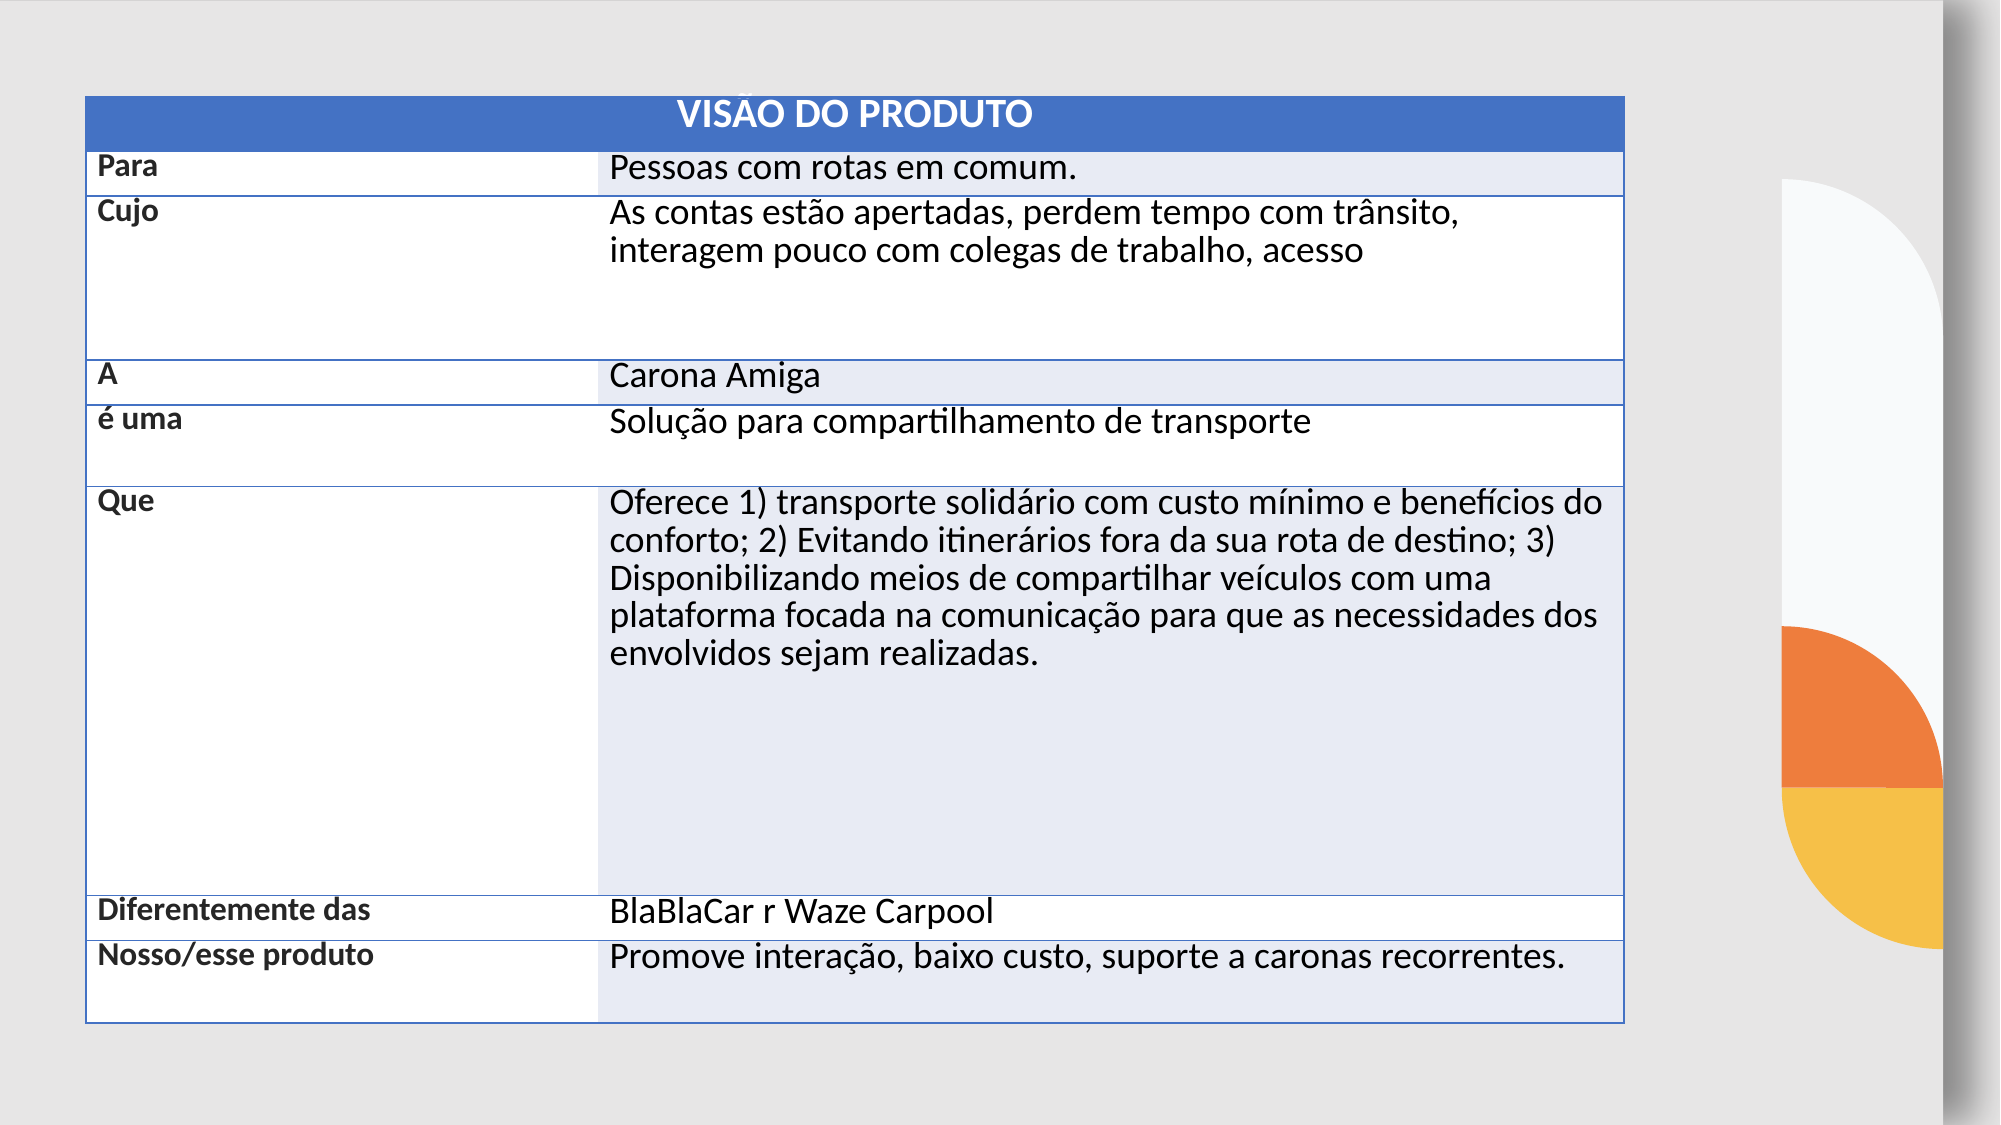

Canais
| VISÃO DO PRODUTO | |
| --- | --- |
| Para | Pessoas com rotas em comum. |
| Cujo | As contas estão apertadas, perdem tempo com trânsito, interagem pouco com colegas de trabalho, acesso |
| A | Carona Amiga |
| é uma | Solução para compartilhamento de transporte |
| Que | Oferece 1) transporte solidário com custo mínimo e benefícios do conforto; 2) Evitando itinerários fora da sua rota de destino; 3) Disponibilizando meios de compartilhar veículos com uma plataforma focada na comunicação para que as necessidades dos envolvidos sejam realizadas. |
| Diferentemente das | BlaBlaCar r Waze Carpool |
| Nosso/esse produto | Promove interação, baixo custo, suporte a caronas recorrentes. |